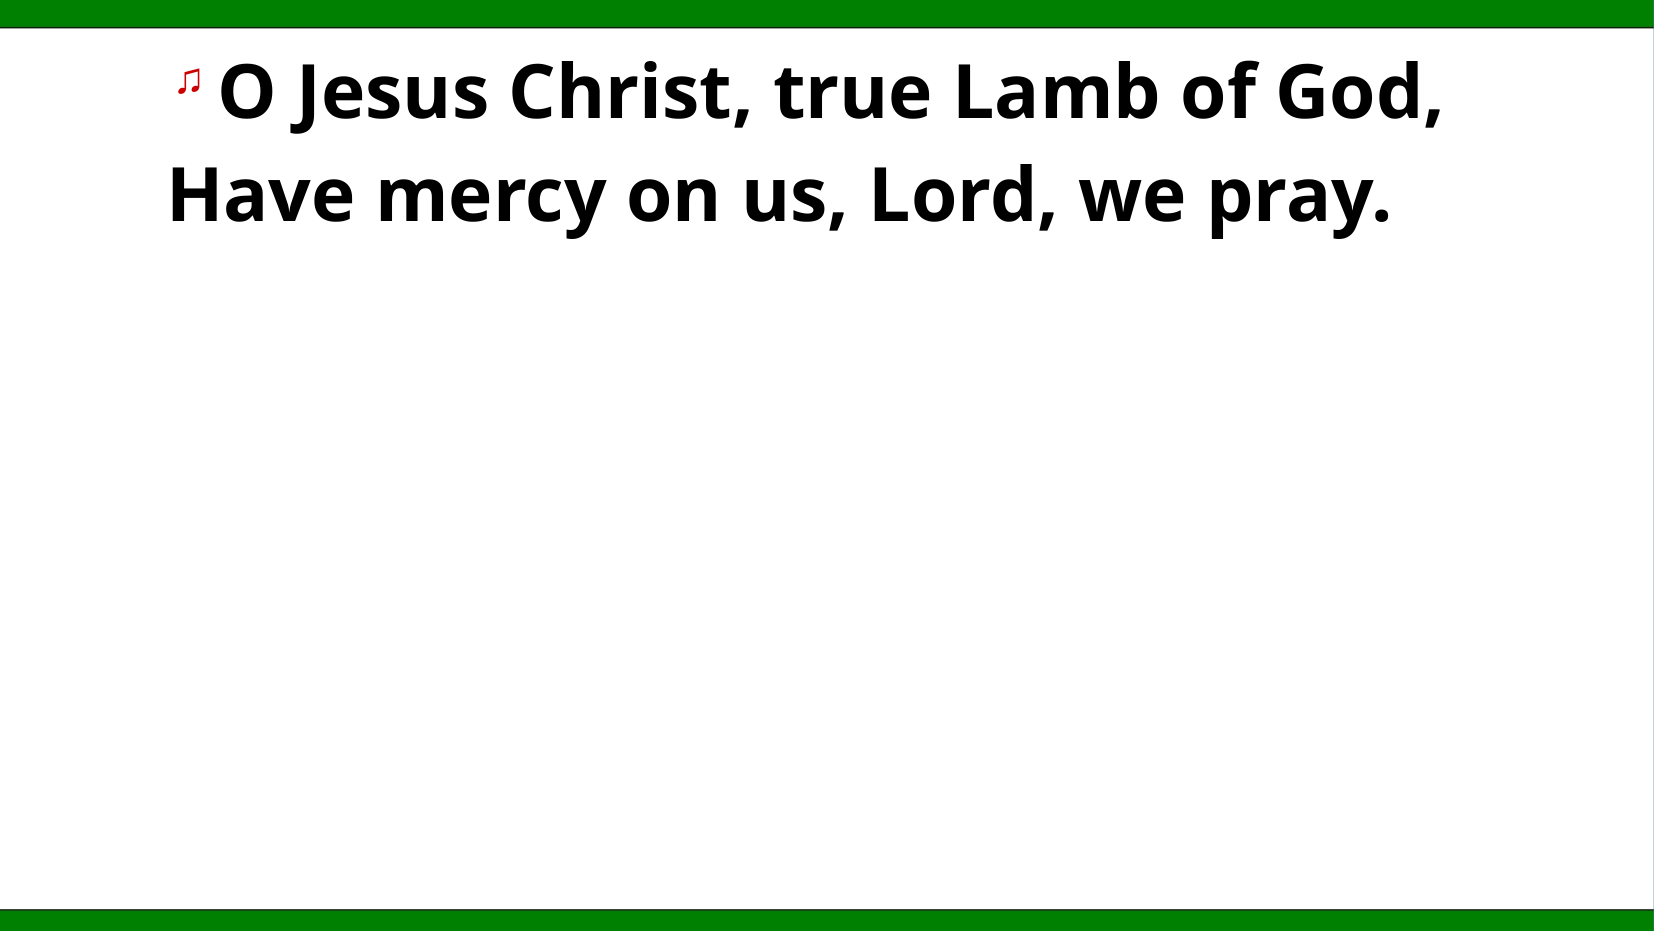

♫ O Jesus Christ, true Lamb of God,
 Have mercy on us, Lord, we pray.